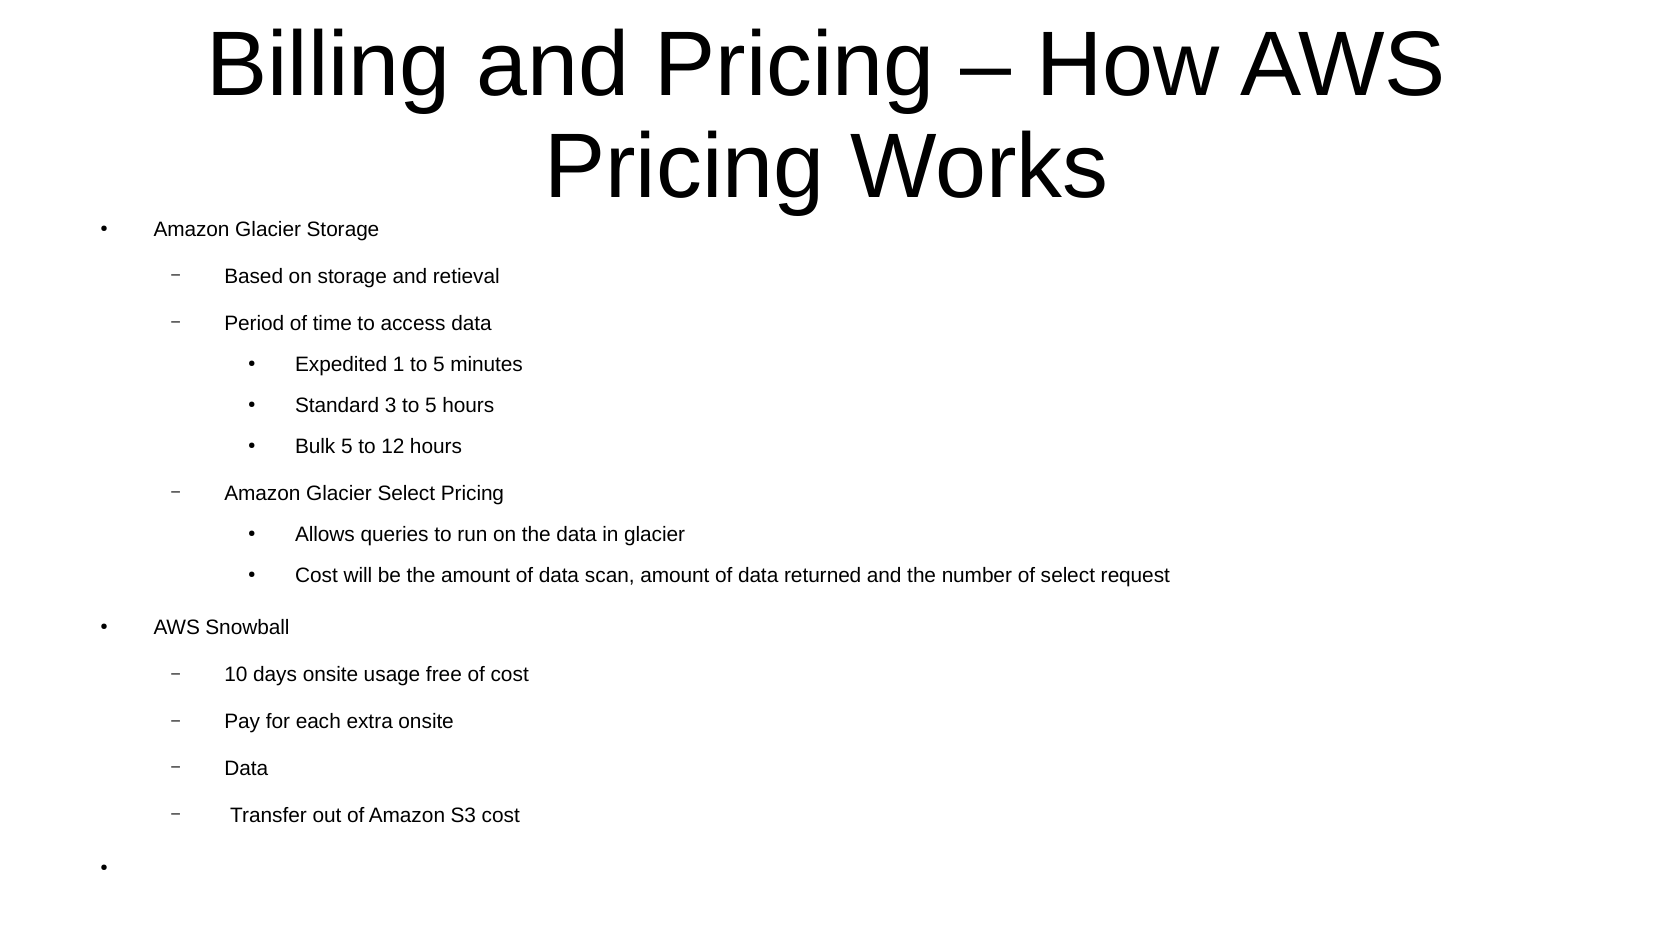

# Billing and Pricing – How AWS Pricing Works
Amazon Glacier Storage
Based on storage and retieval
Period of time to access data
Expedited 1 to 5 minutes
Standard 3 to 5 hours
Bulk 5 to 12 hours
Amazon Glacier Select Pricing
Allows queries to run on the data in glacier
Cost will be the amount of data scan, amount of data returned and the number of select request
AWS Snowball
10 days onsite usage free of cost
Pay for each extra onsite
Data
 Transfer out of Amazon S3 cost